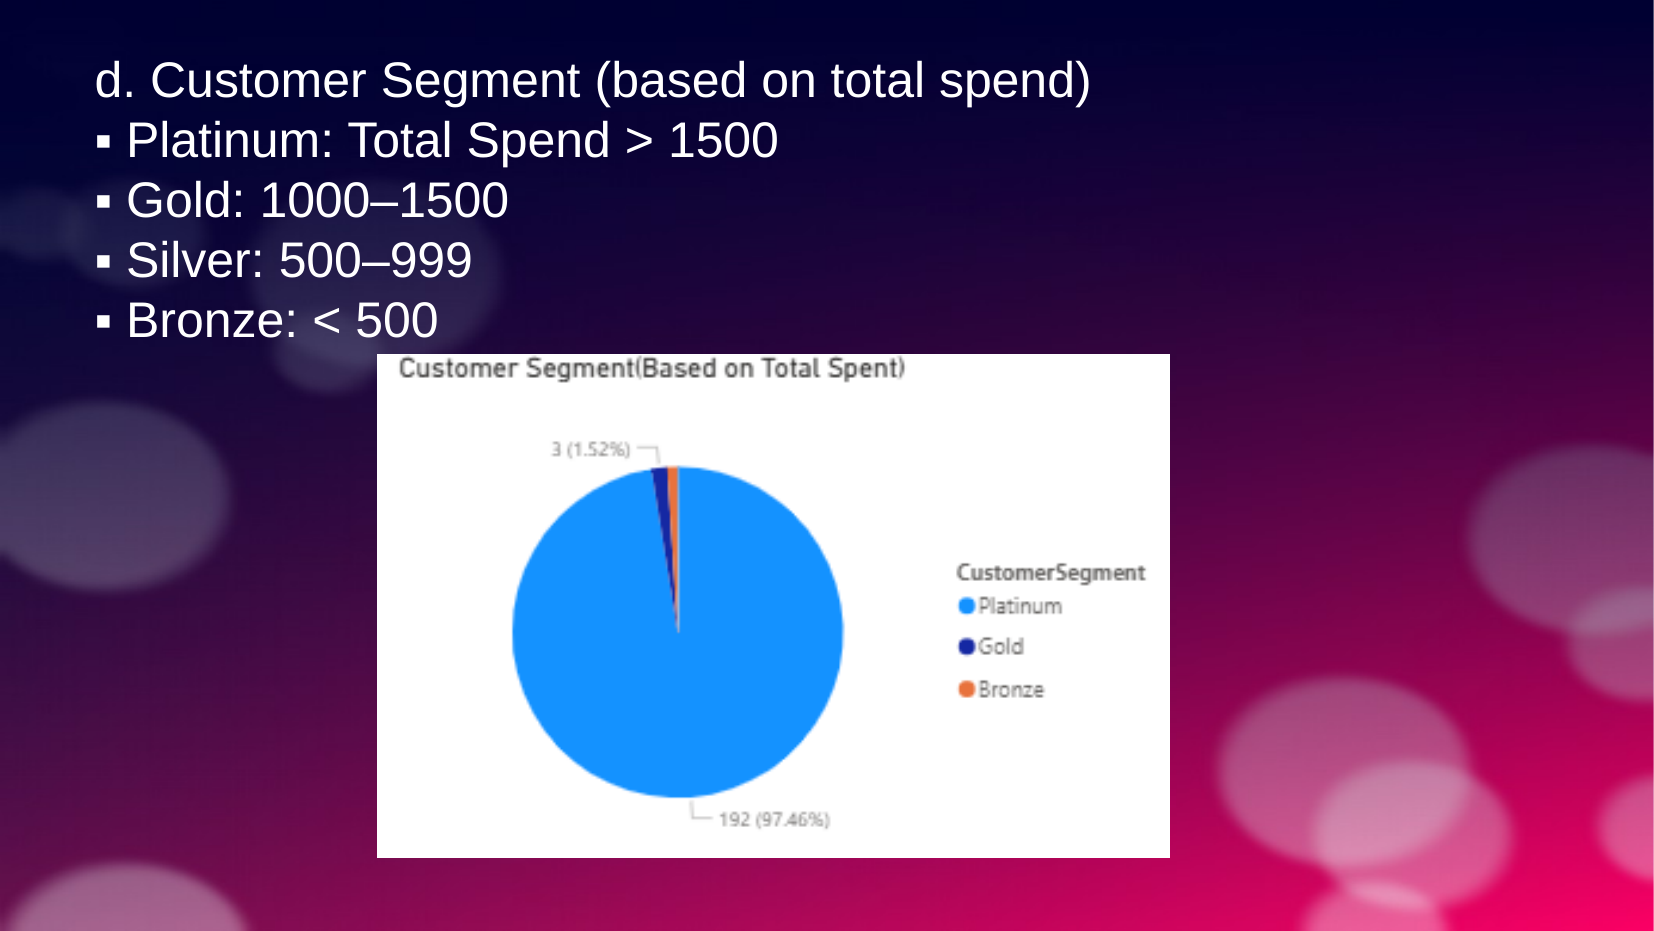

# d. Customer Segment (based on total spend) ▪ Platinum: Total Spend > 1500 ▪ Gold: 1000–1500 ▪ Silver: 500–999 ▪ Bronze: < 500